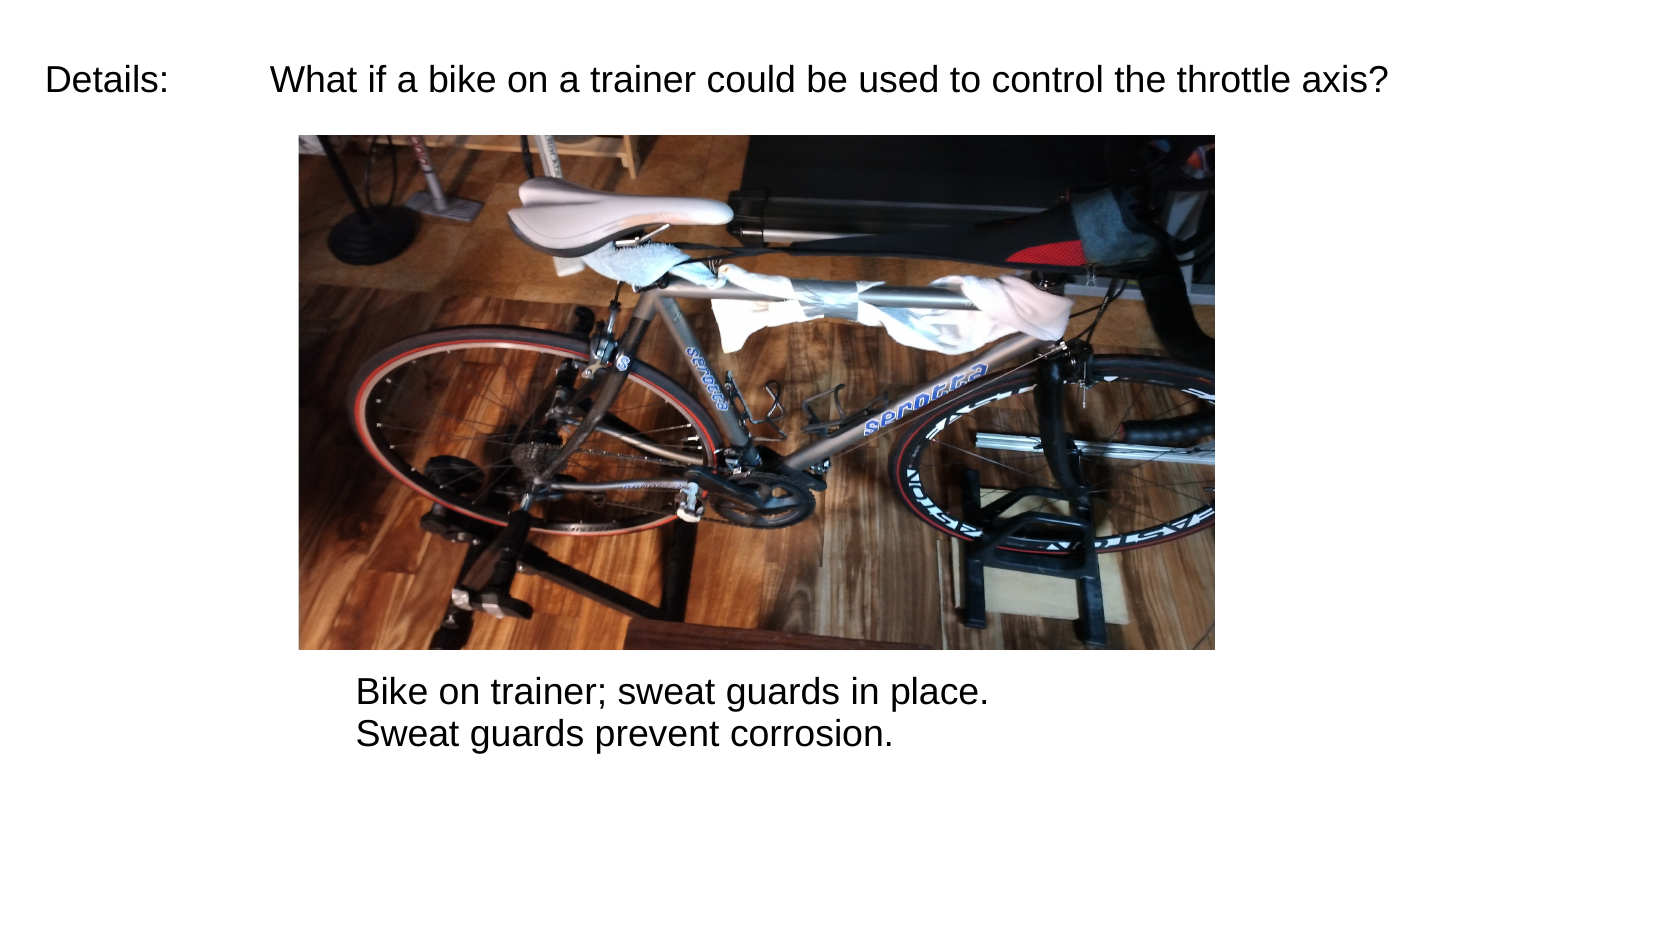

Details:		What if a bike on a trainer could be used to control the throttle axis?
Bike on trainer; sweat guards in place.
Sweat guards prevent corrosion.